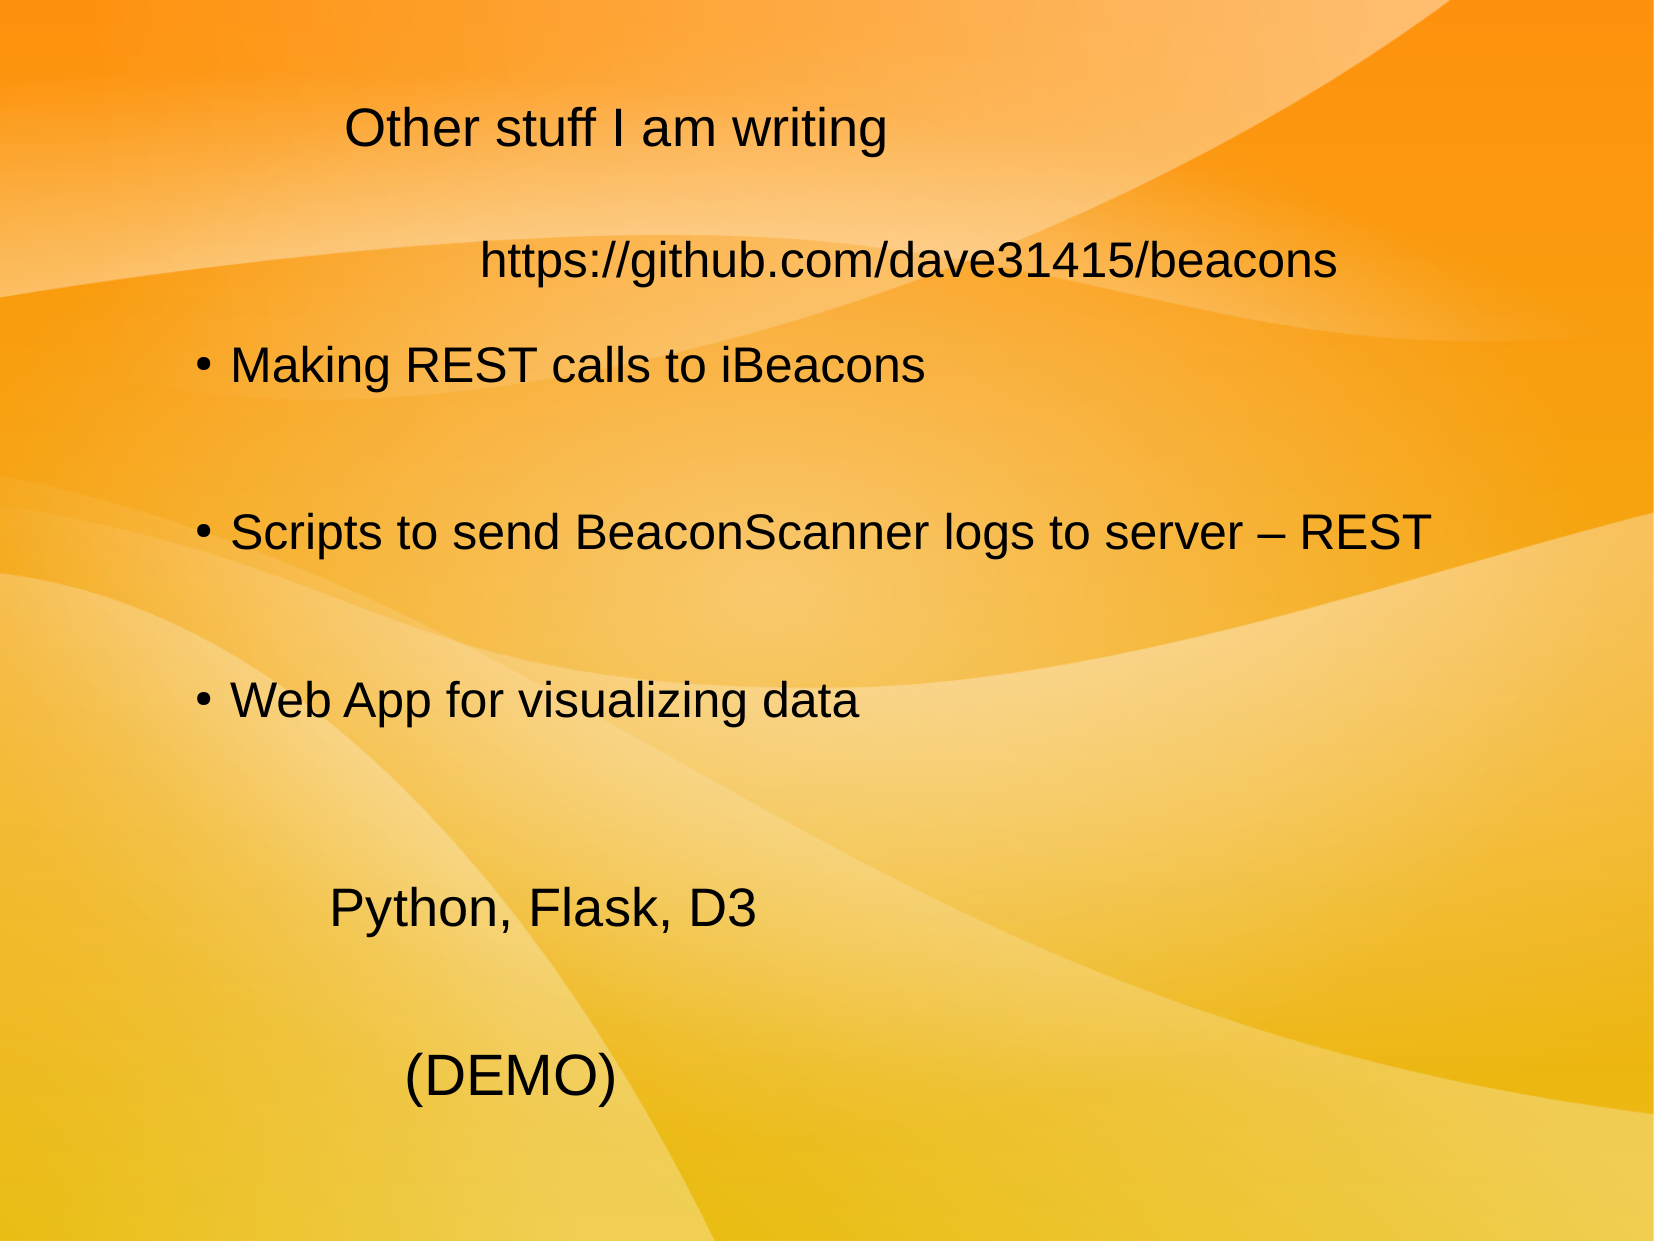

Other stuff I am writing
https://github.com/dave31415/beacons
Making REST calls to iBeacons
Scripts to send BeaconScanner logs to server – REST
Web App for visualizing data
Python, Flask, D3
(DEMO)